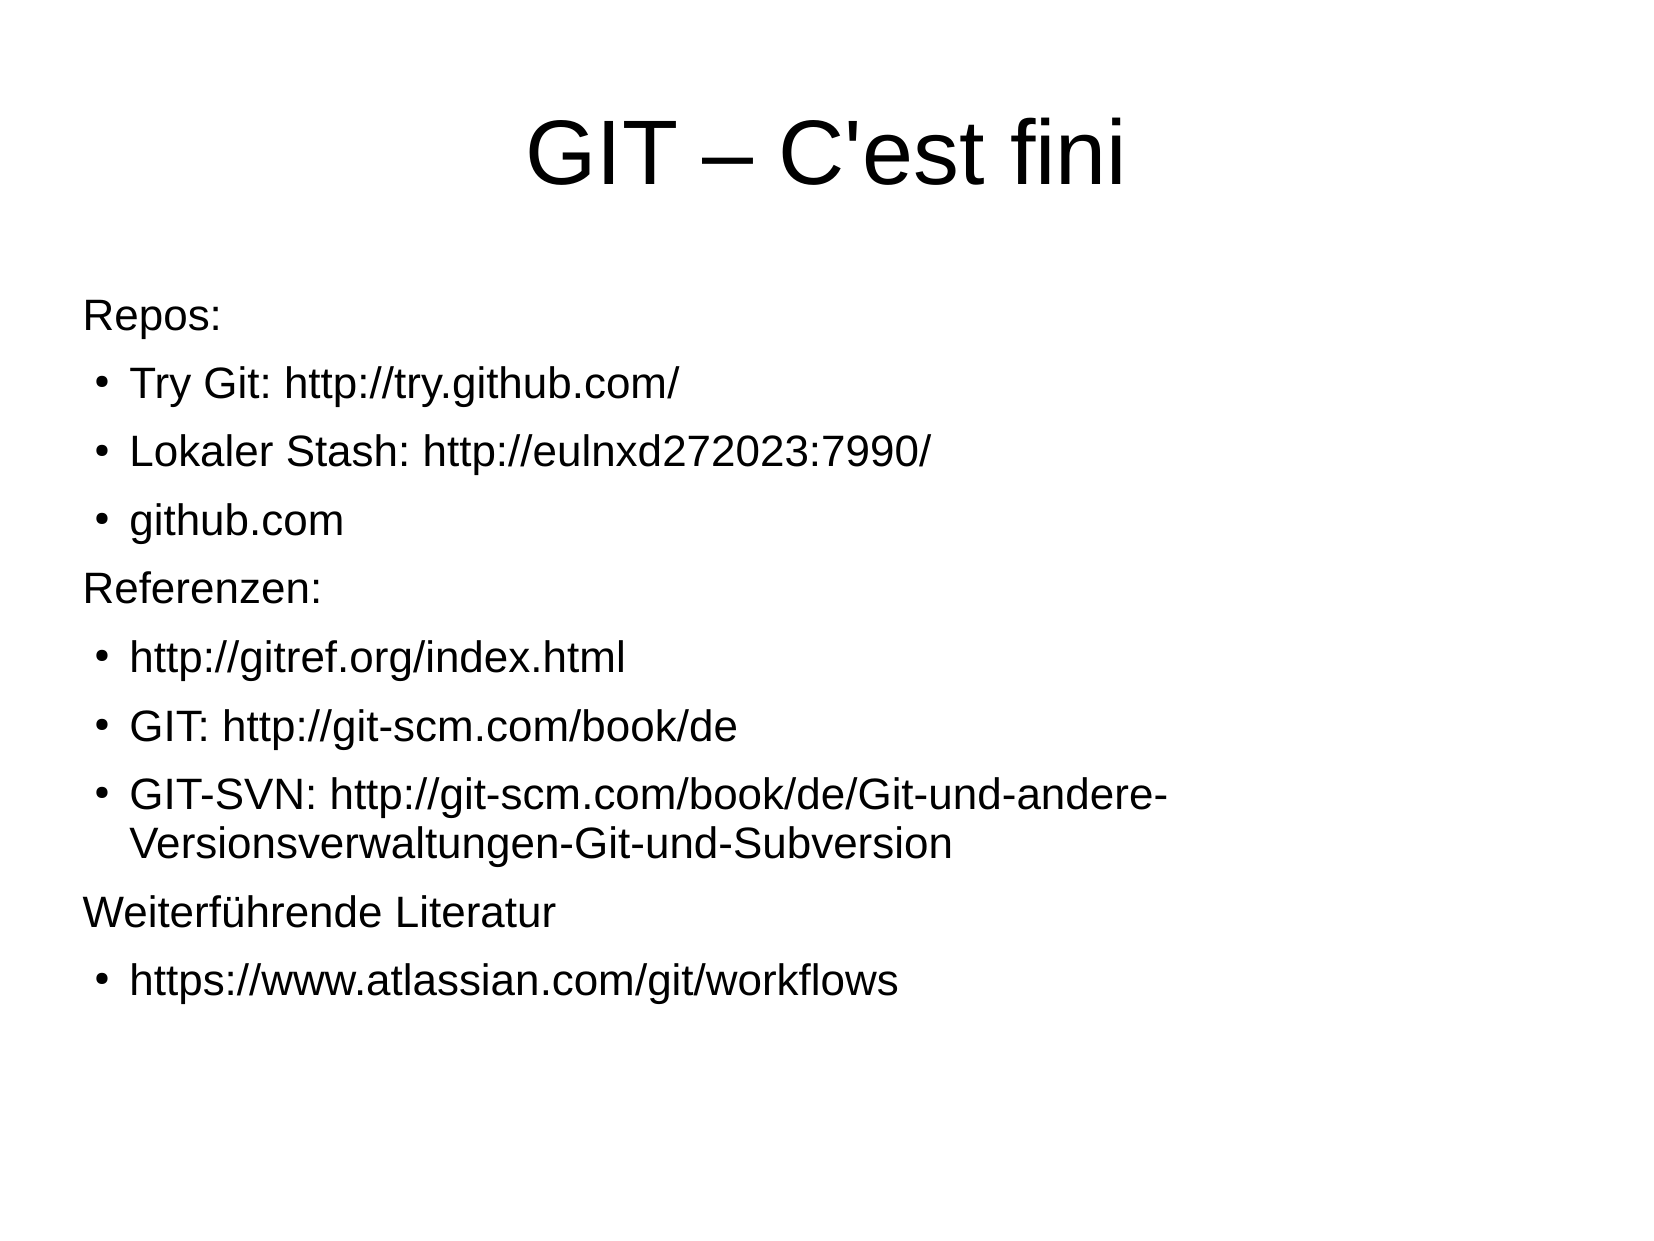

GIT – C'est fini
# Repos:
Try Git: http://try.github.com/
Lokaler Stash: http://eulnxd272023:7990/
github.com
Referenzen:
http://gitref.org/index.html
GIT: http://git-scm.com/book/de
GIT-SVN: http://git-scm.com/book/de/Git-und-andere-Versionsverwaltungen-Git-und-Subversion
Weiterführende Literatur
https://www.atlassian.com/git/workflows